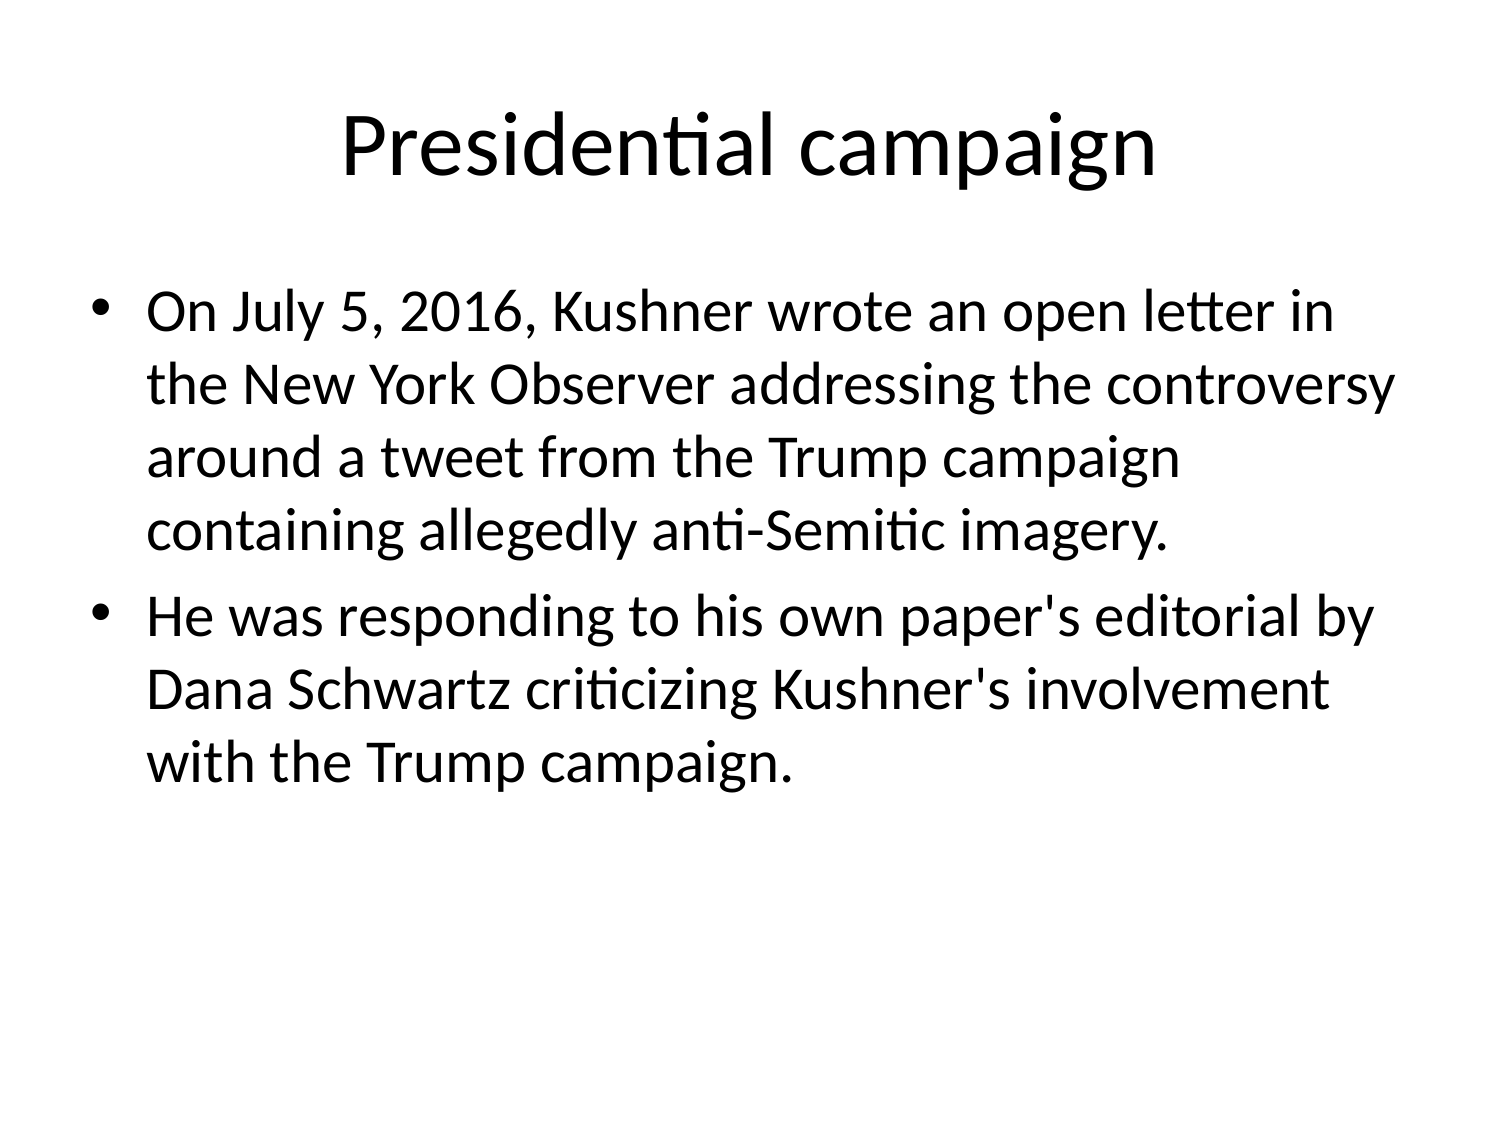

# Presidential campaign
On July 5, 2016, Kushner wrote an open letter in the New York Observer addressing the controversy around a tweet from the Trump campaign containing allegedly anti-Semitic imagery.
He was responding to his own paper's editorial by Dana Schwartz criticizing Kushner's involvement with the Trump campaign.